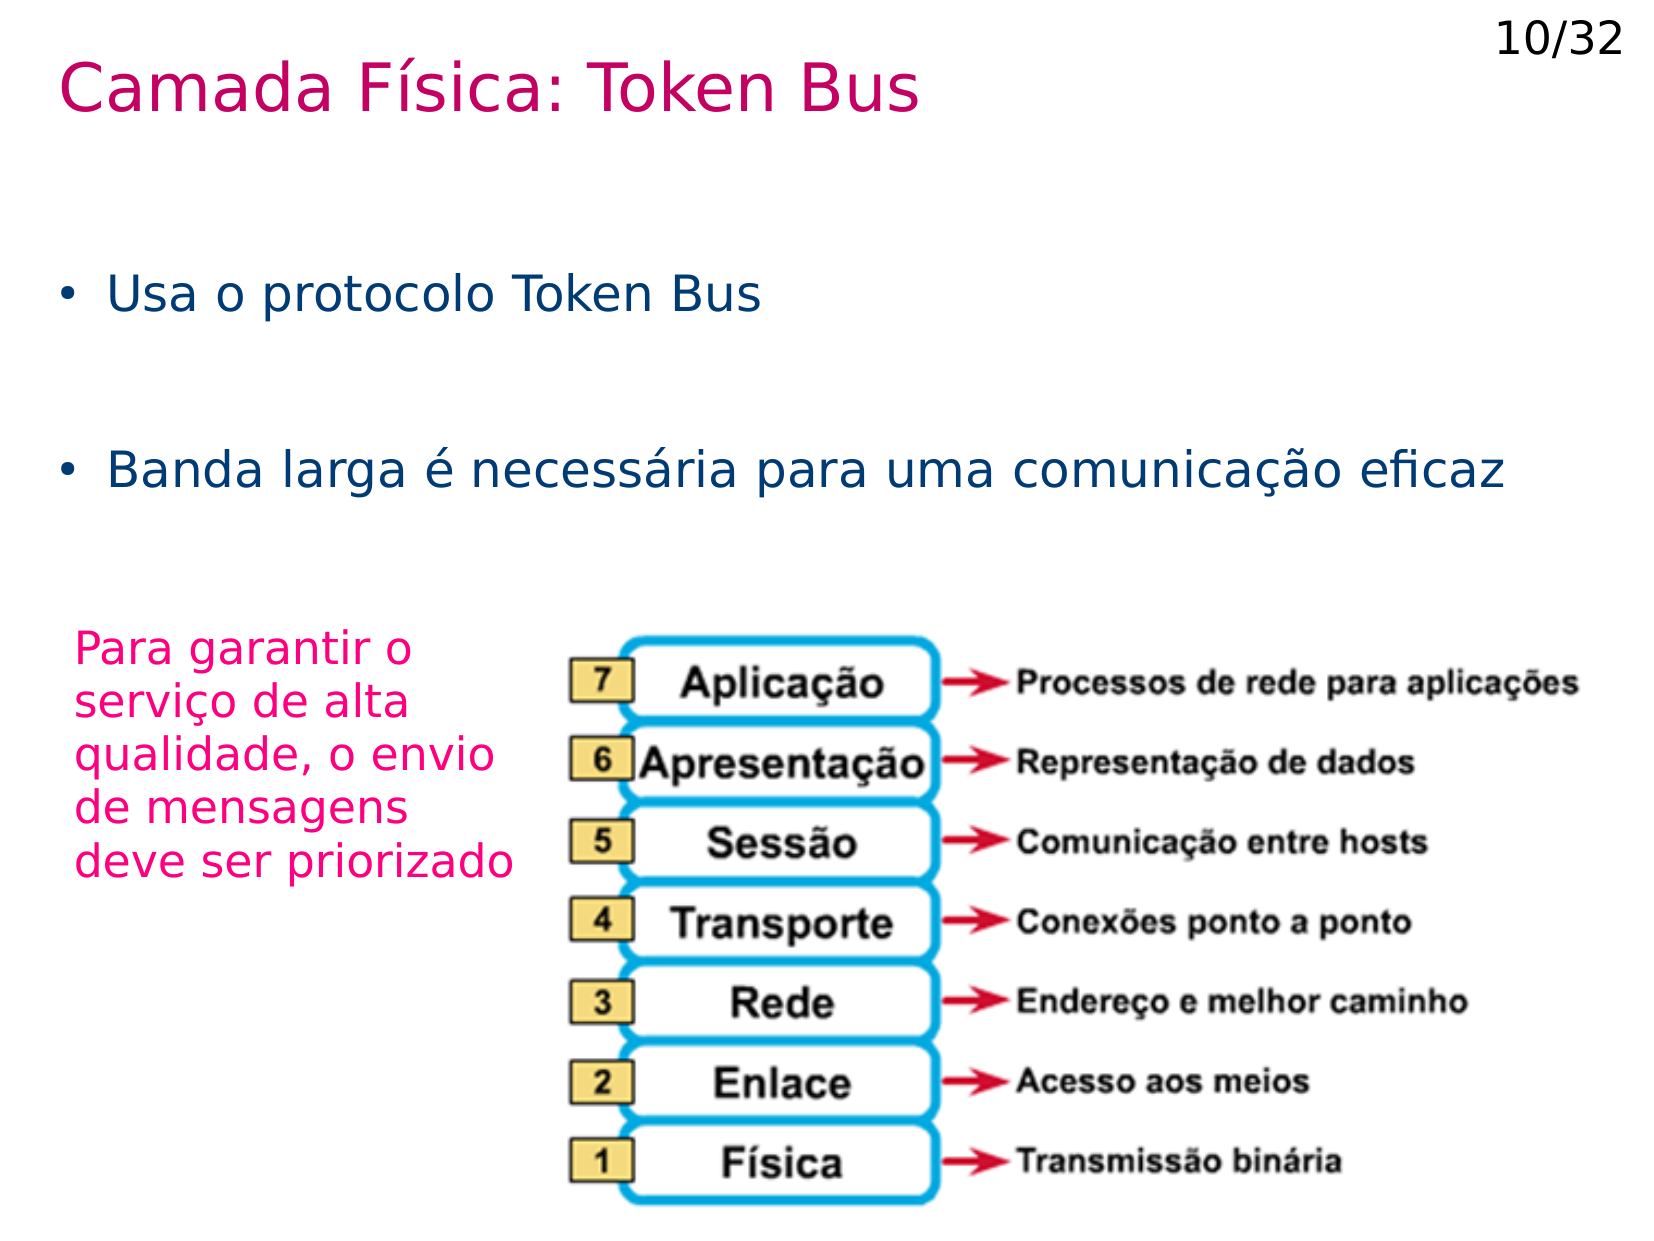

10
# Camada Física: Token Bus
Usa o protocolo Token Bus
Banda larga é necessária para uma comunicação eficaz
Para garantir o serviço de alta qualidade, o envio de mensagens deve ser priorizado